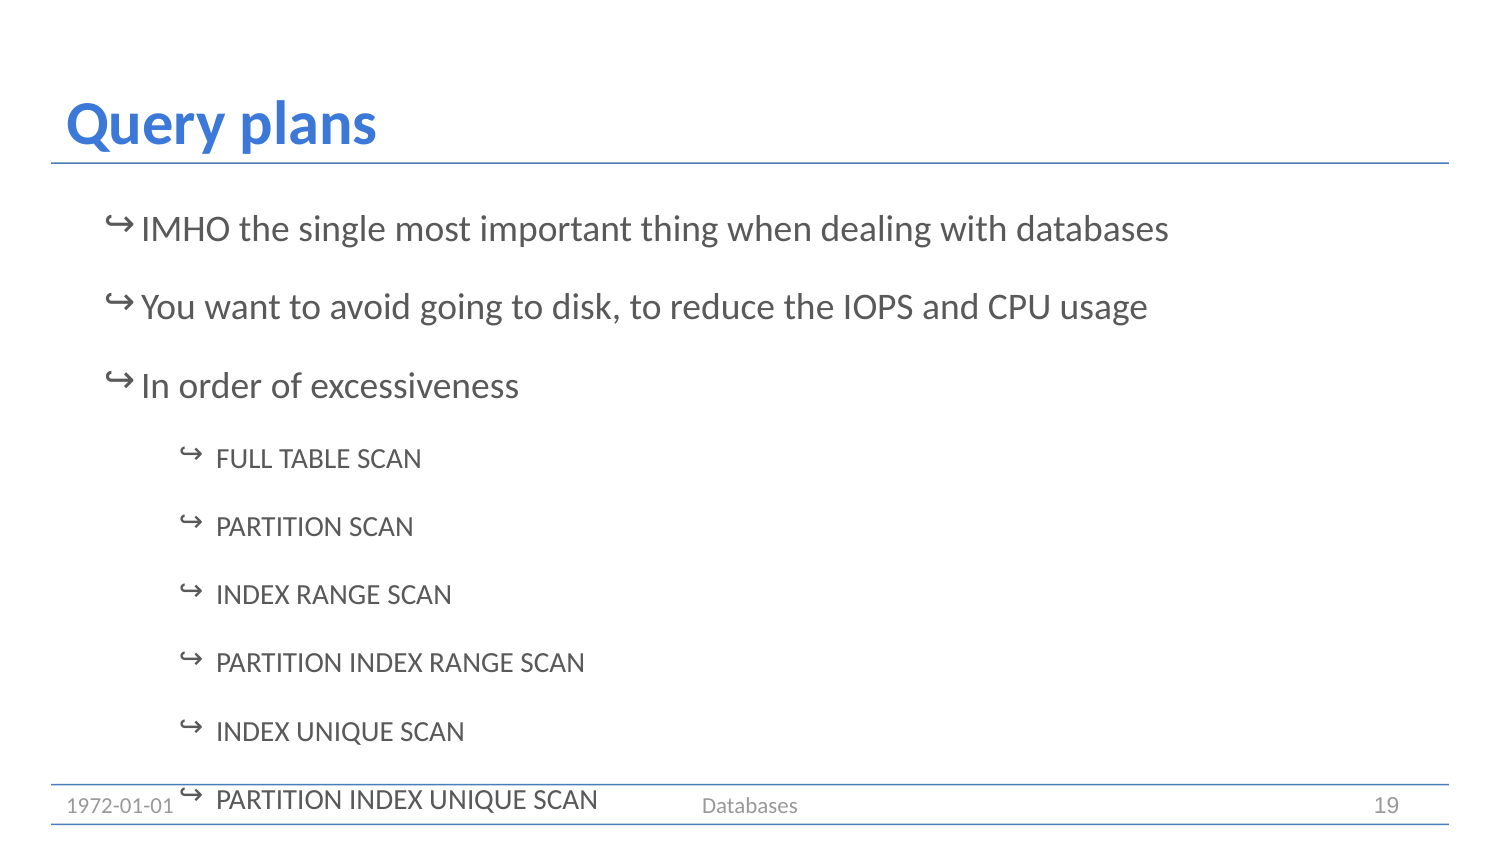

# Query plans
IMHO the single most important thing when dealing with databases
You want to avoid going to disk, to reduce the IOPS and CPU usage
In order of excessiveness
FULL TABLE SCAN
PARTITION SCAN
INDEX RANGE SCAN
PARTITION INDEX RANGE SCAN
INDEX UNIQUE SCAN
PARTITION INDEX UNIQUE SCAN
Not all FULL TABLE SCANs are bad
If you need to retrieve a lot of data, and it is indexed, you will get random IO on the disk. Much better to prefer serial scan (FULL, PARTITION) in such cases
If you data is low cardinality (few values, lots of rows) then indexes won't help and slow down INSERTs